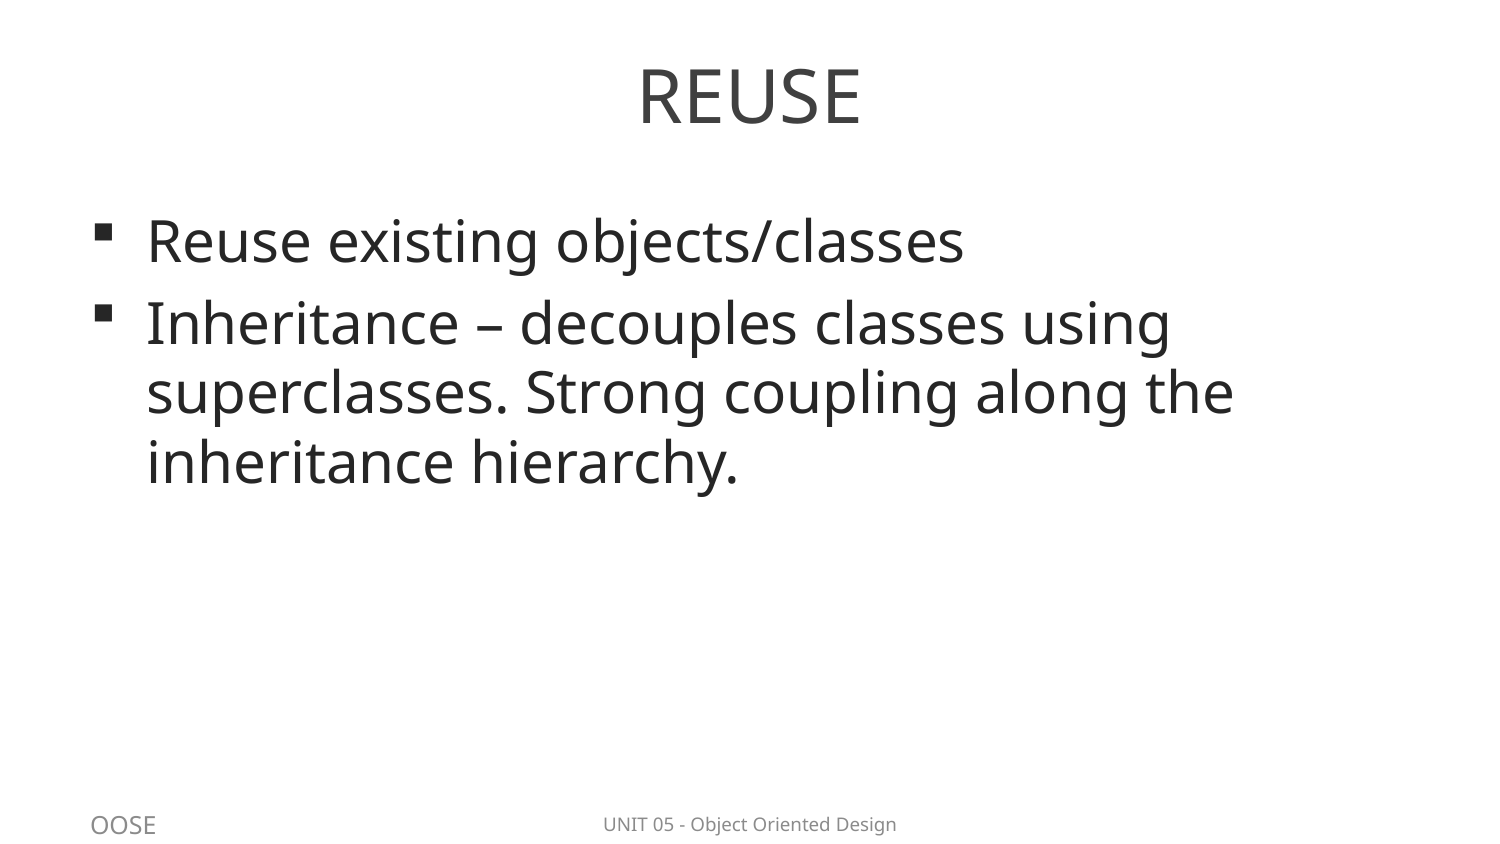

# reuse
Reuse existing objects/classes
Inheritance – decouples classes using superclasses. Strong coupling along the inheritance hierarchy.
OOSE
UNIT 05 - Object Oriented Design